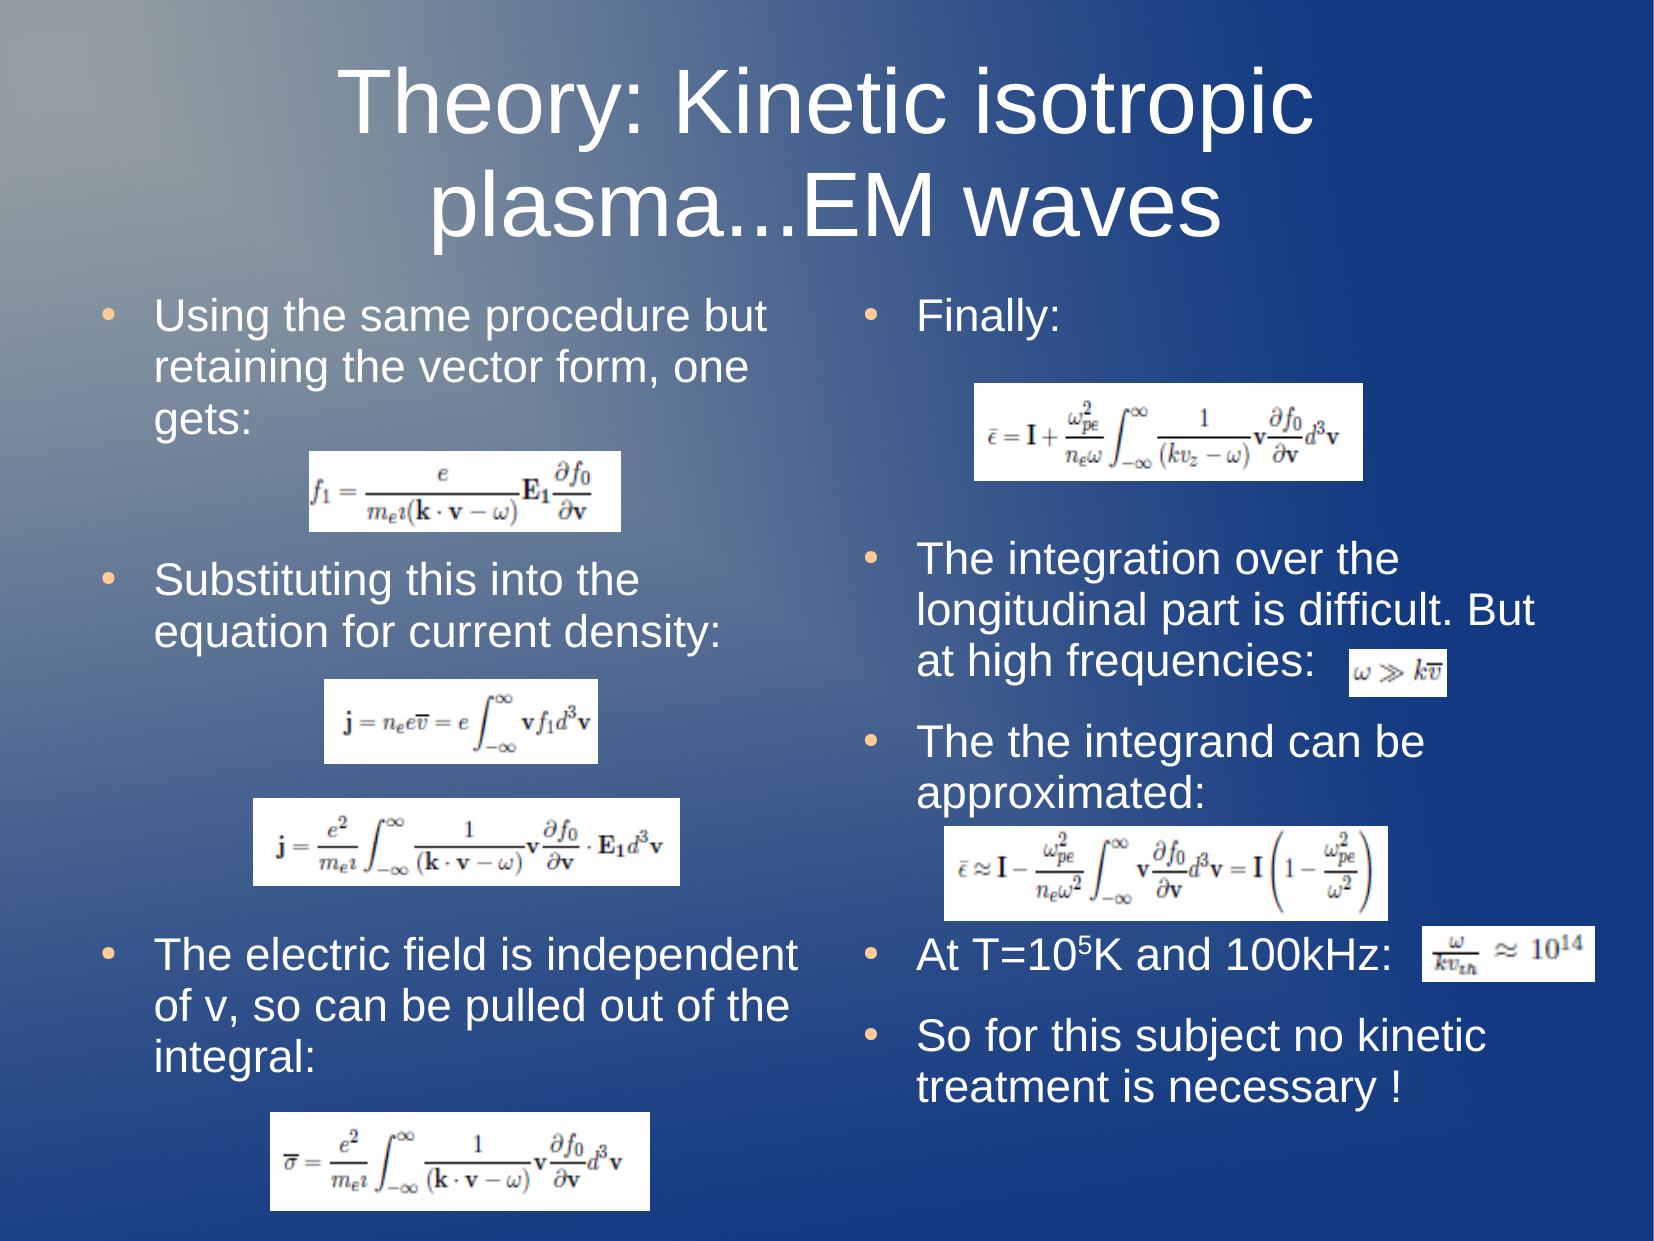

# Theory: Kinetic isotropic plasma...EM waves
Using the same procedure but retaining the vector form, one gets:
Substituting this into the equation for current density:
The electric field is independent of v, so can be pulled out of the integral:
Finally:
The integration over the longitudinal part is difficult. But at high frequencies:
The the integrand can be approximated:
At T=105K and 100kHz:
So for this subject no kinetic treatment is necessary !